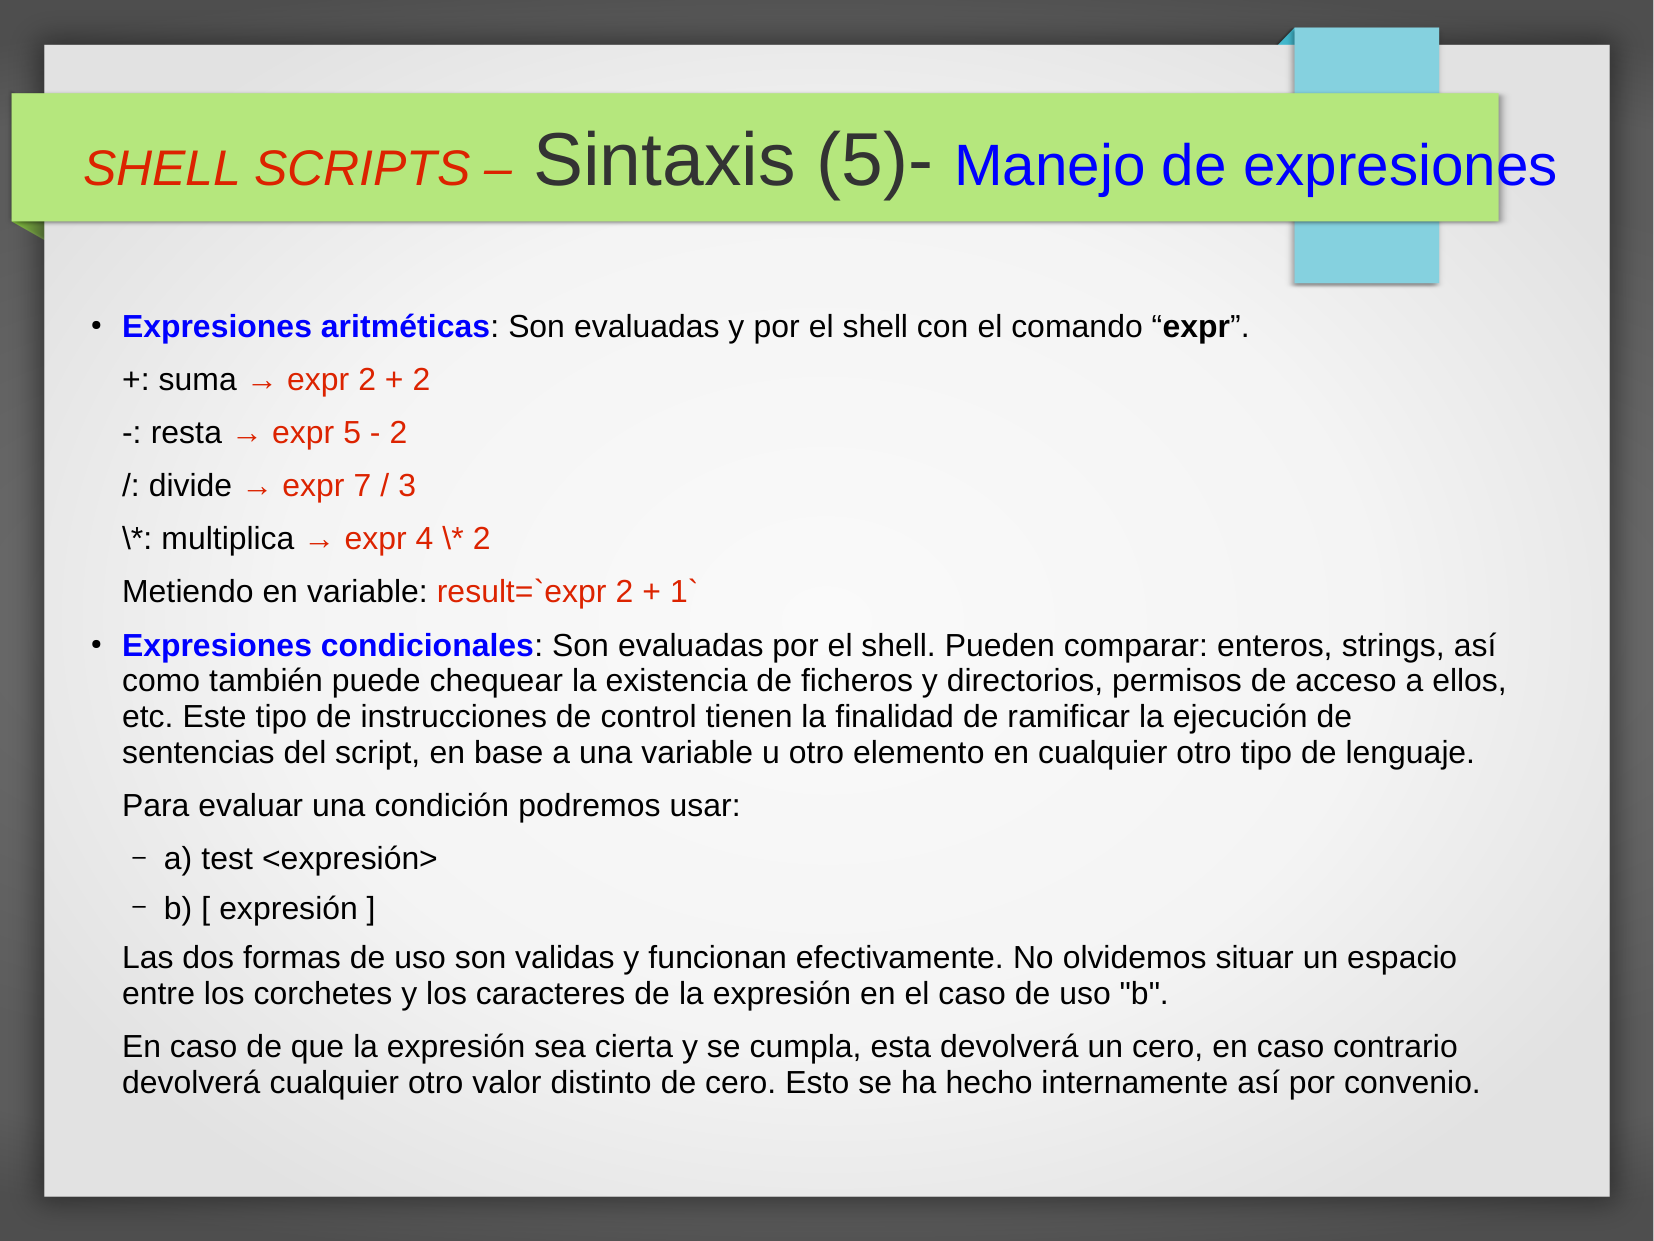

# SHELL SCRIPTS – Sintaxis (5)- Manejo de expresiones
Expresiones aritméticas: Son evaluadas y por el shell con el comando “expr”.
+: suma → expr 2 + 2
-: resta → expr 5 - 2
/: divide → expr 7 / 3
\*: multiplica → expr 4 \* 2
Metiendo en variable: result=`expr 2 + 1`
Expresiones condicionales: Son evaluadas por el shell. Pueden comparar: enteros, strings, así como también puede chequear la existencia de ficheros y directorios, permisos de acceso a ellos, etc. Este tipo de instrucciones de control tienen la finalidad de ramificar la ejecución de sentencias del script, en base a una variable u otro elemento en cualquier otro tipo de lenguaje.
Para evaluar una condición podremos usar:
a) test <expresión>
b) [ expresión ]
Las dos formas de uso son validas y funcionan efectivamente. No olvidemos situar un espacio entre los corchetes y los caracteres de la expresión en el caso de uso "b".
En caso de que la expresión sea cierta y se cumpla, esta devolverá un cero, en caso contrario devolverá cualquier otro valor distinto de cero. Esto se ha hecho internamente así por convenio.